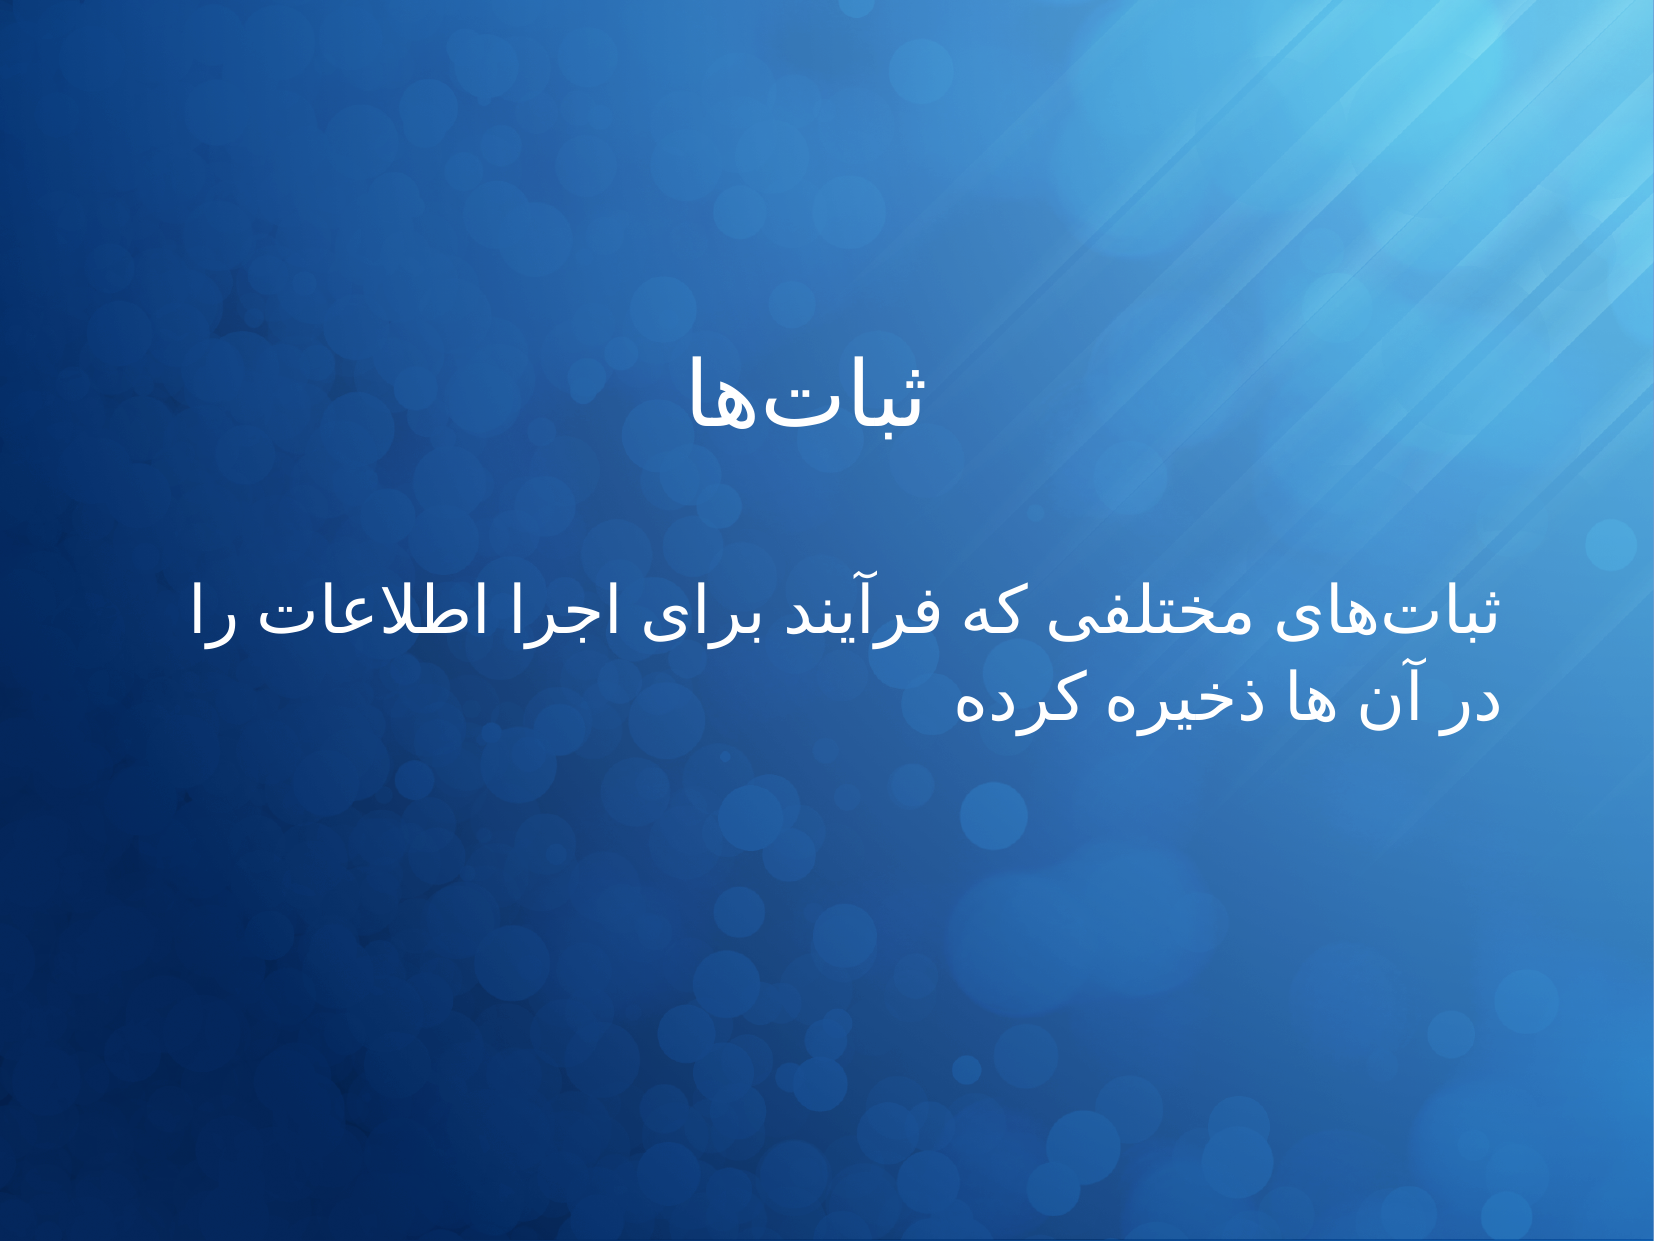

# ثبات‌ها
ثبات‌های مختلفی که فرآیند برای اجرا اطلاعات را در آن ها ذخیره کرده